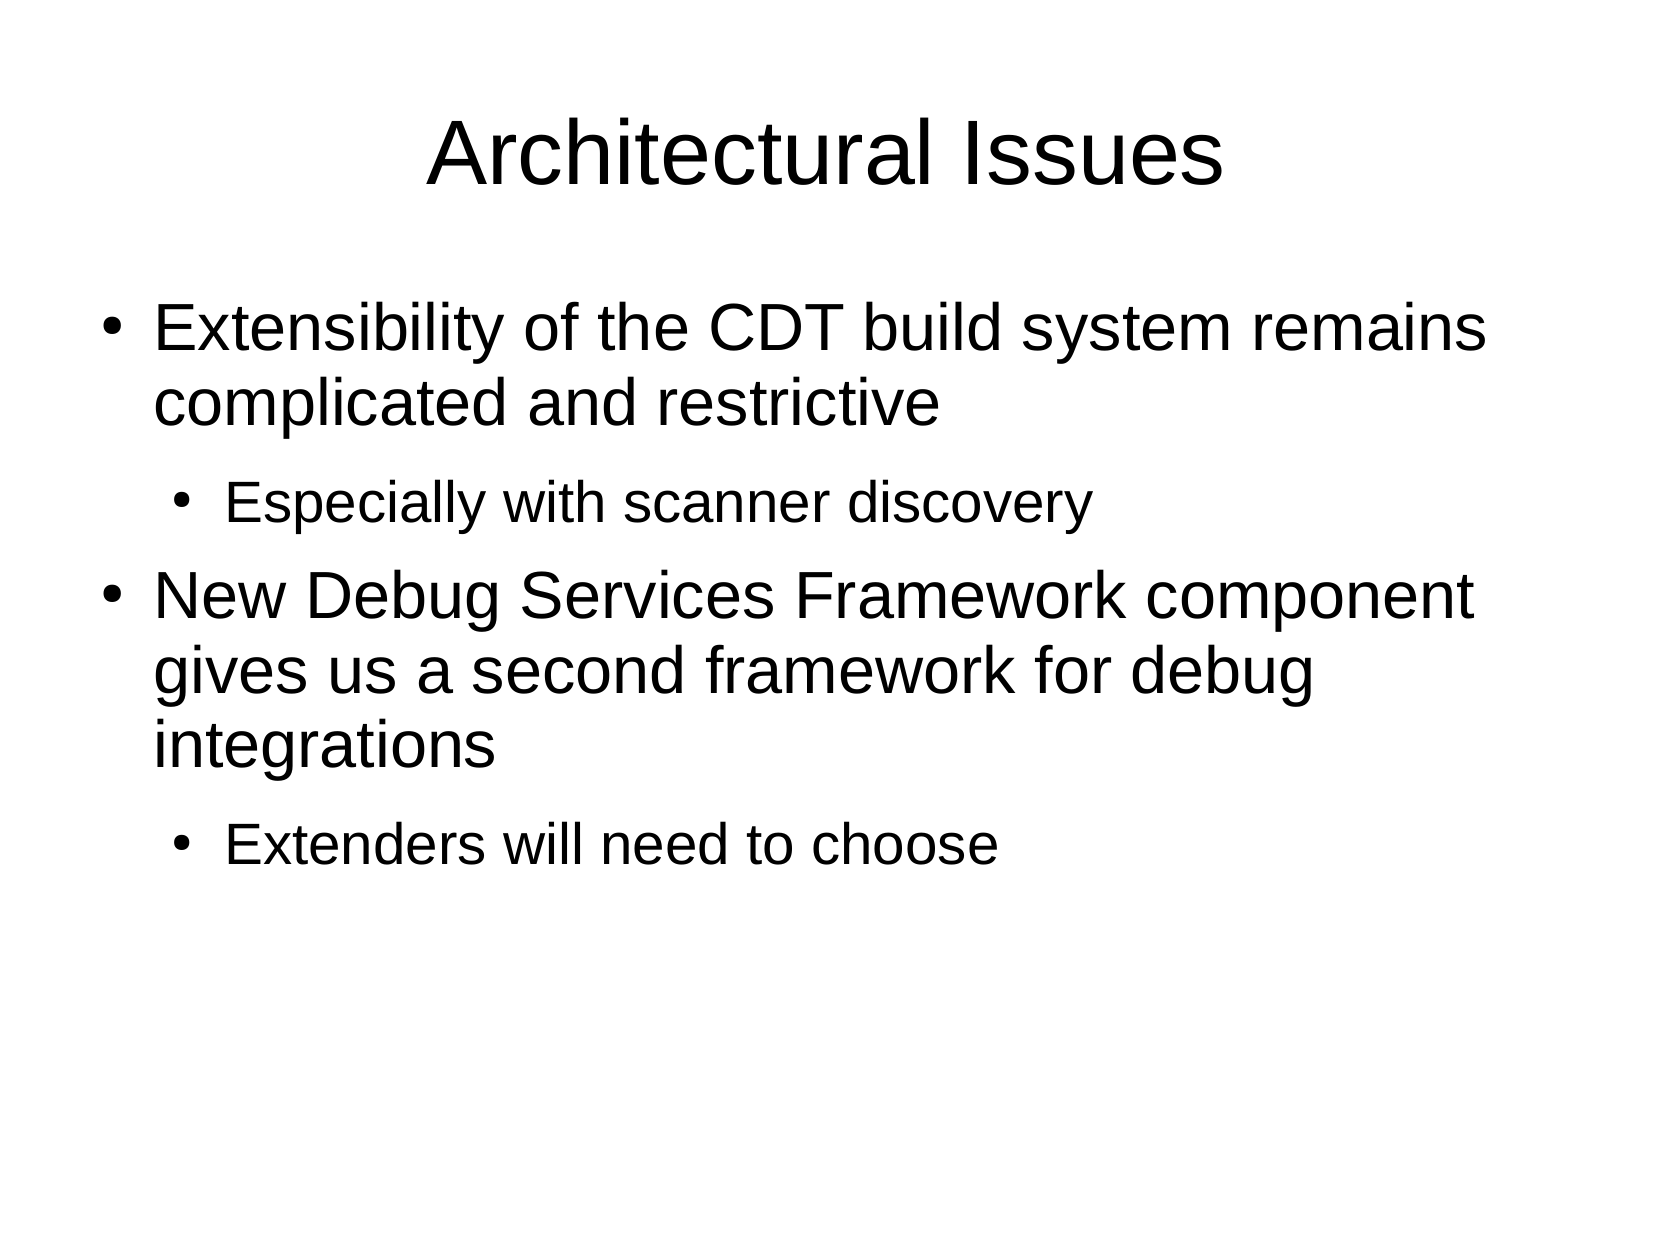

# Architectural Issues
Extensibility of the CDT build system remains complicated and restrictive
Especially with scanner discovery
New Debug Services Framework component gives us a second framework for debug integrations
Extenders will need to choose